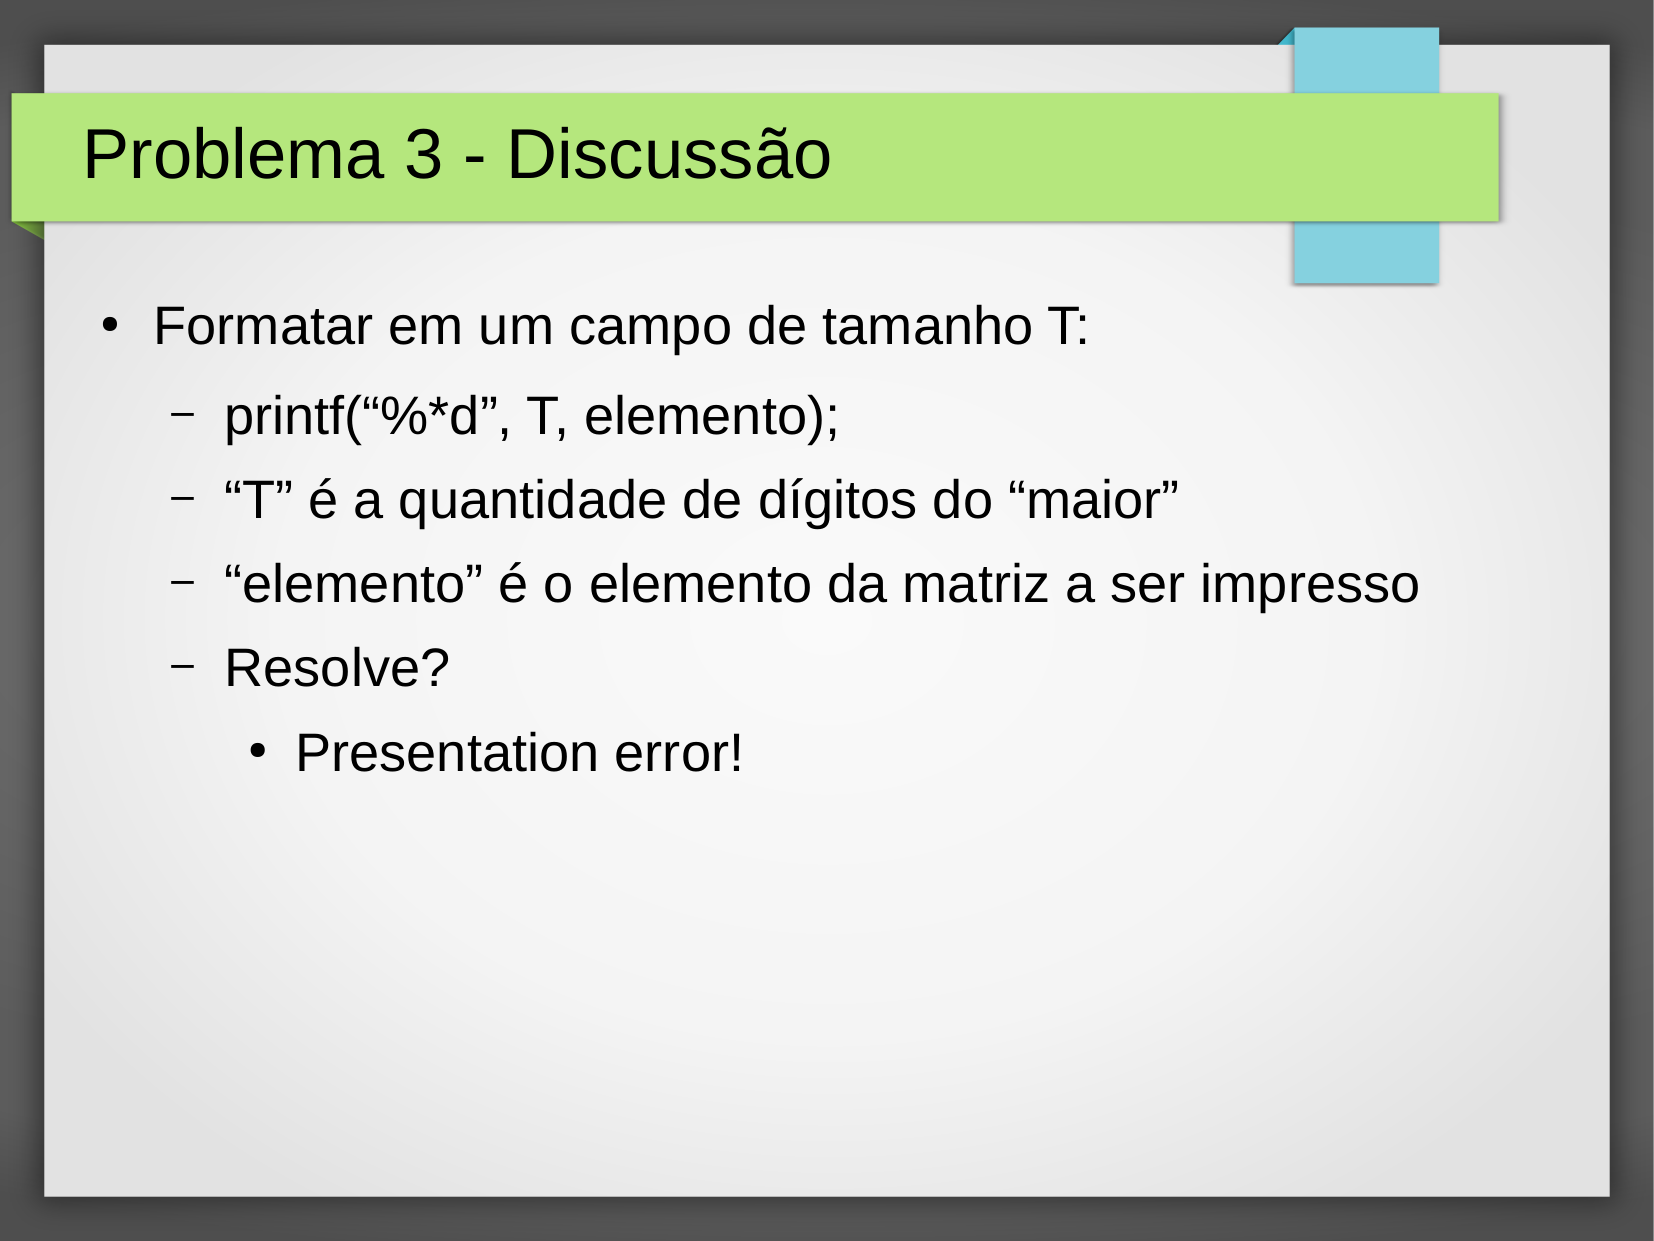

# Problema 3 - Discussão
Formatar em um campo de tamanho T:
printf(“%*d”, T, elemento);
“T” é a quantidade de dígitos do “maior”
“elemento” é o elemento da matriz a ser impresso
Resolve?
Presentation error!